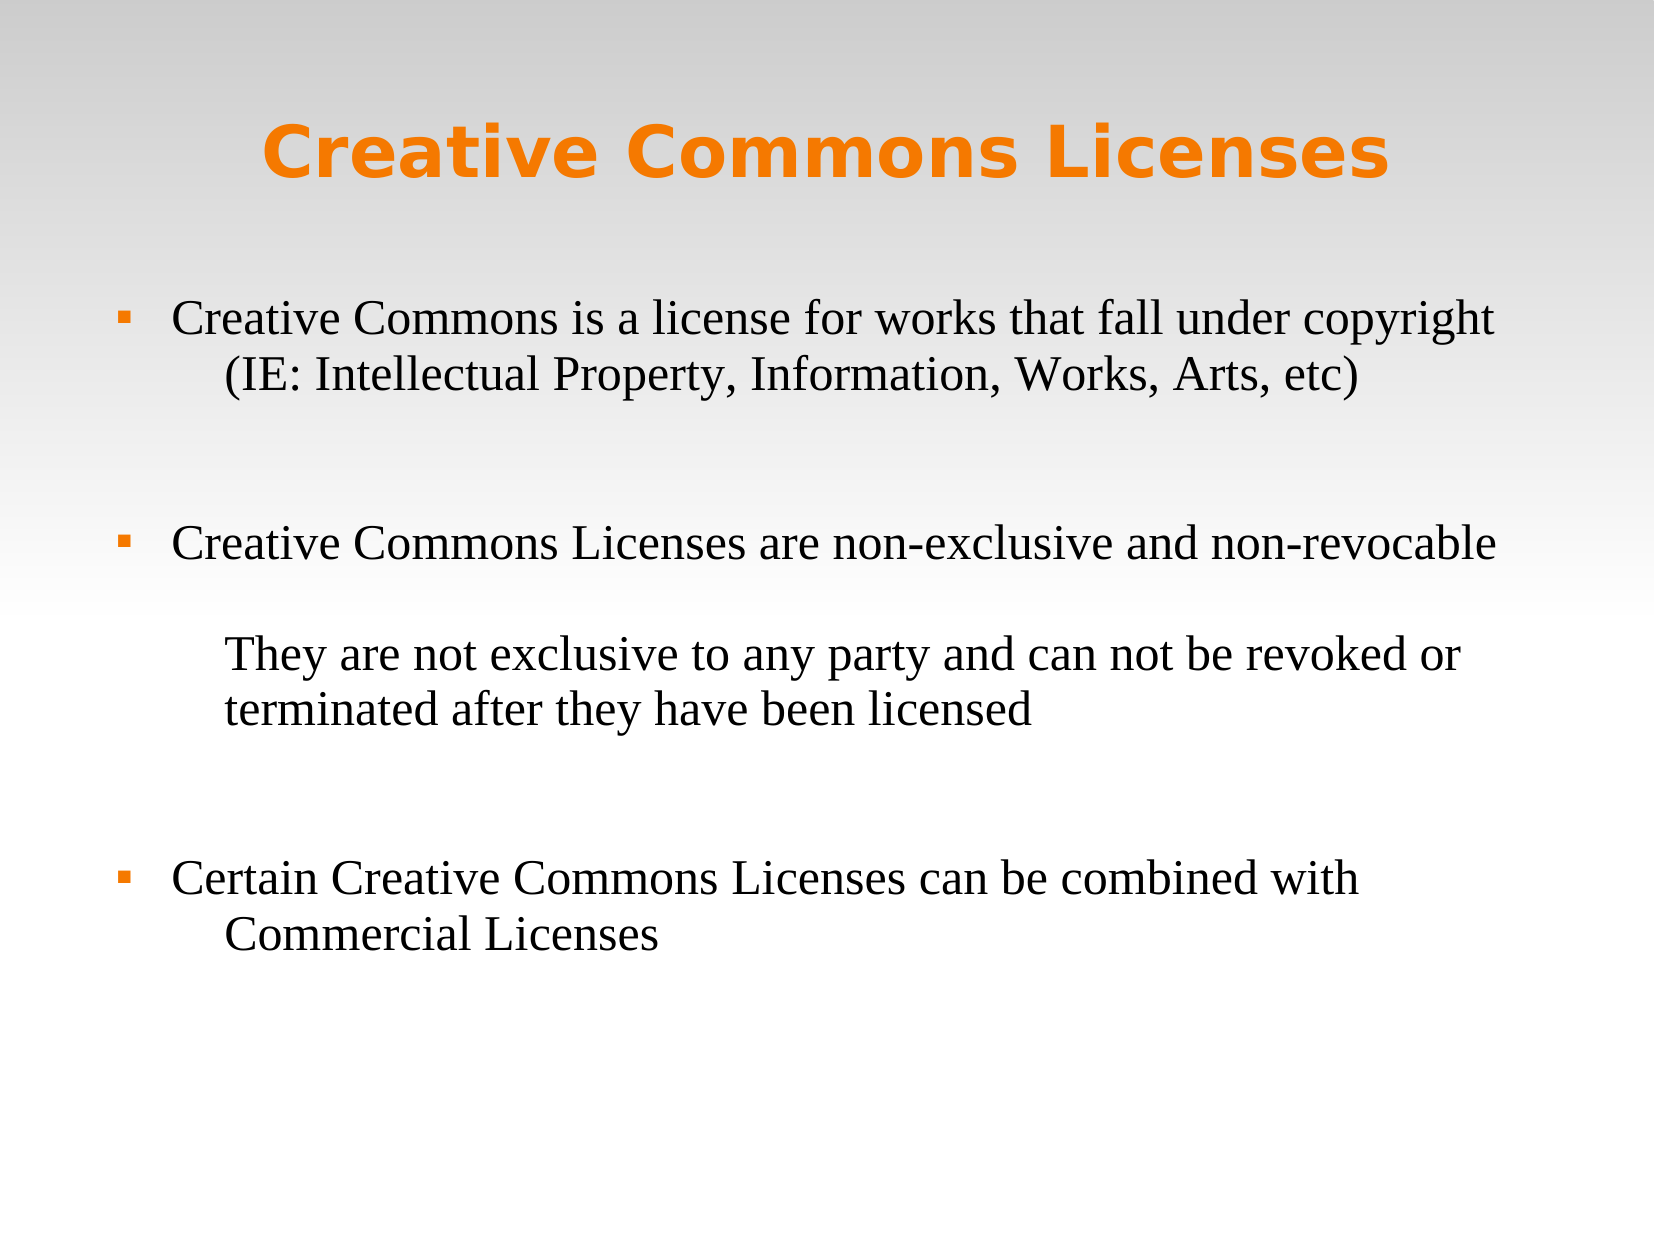

# Creative Commons Licenses
Creative Commons is a license for works that fall under copyright (IE: Intellectual Property, Information, Works, Arts, etc)
Creative Commons Licenses are non-exclusive and non-revocable
They are not exclusive to any party and can not be revoked or terminated after they have been licensed
Certain Creative Commons Licenses can be combined with Commercial Licenses